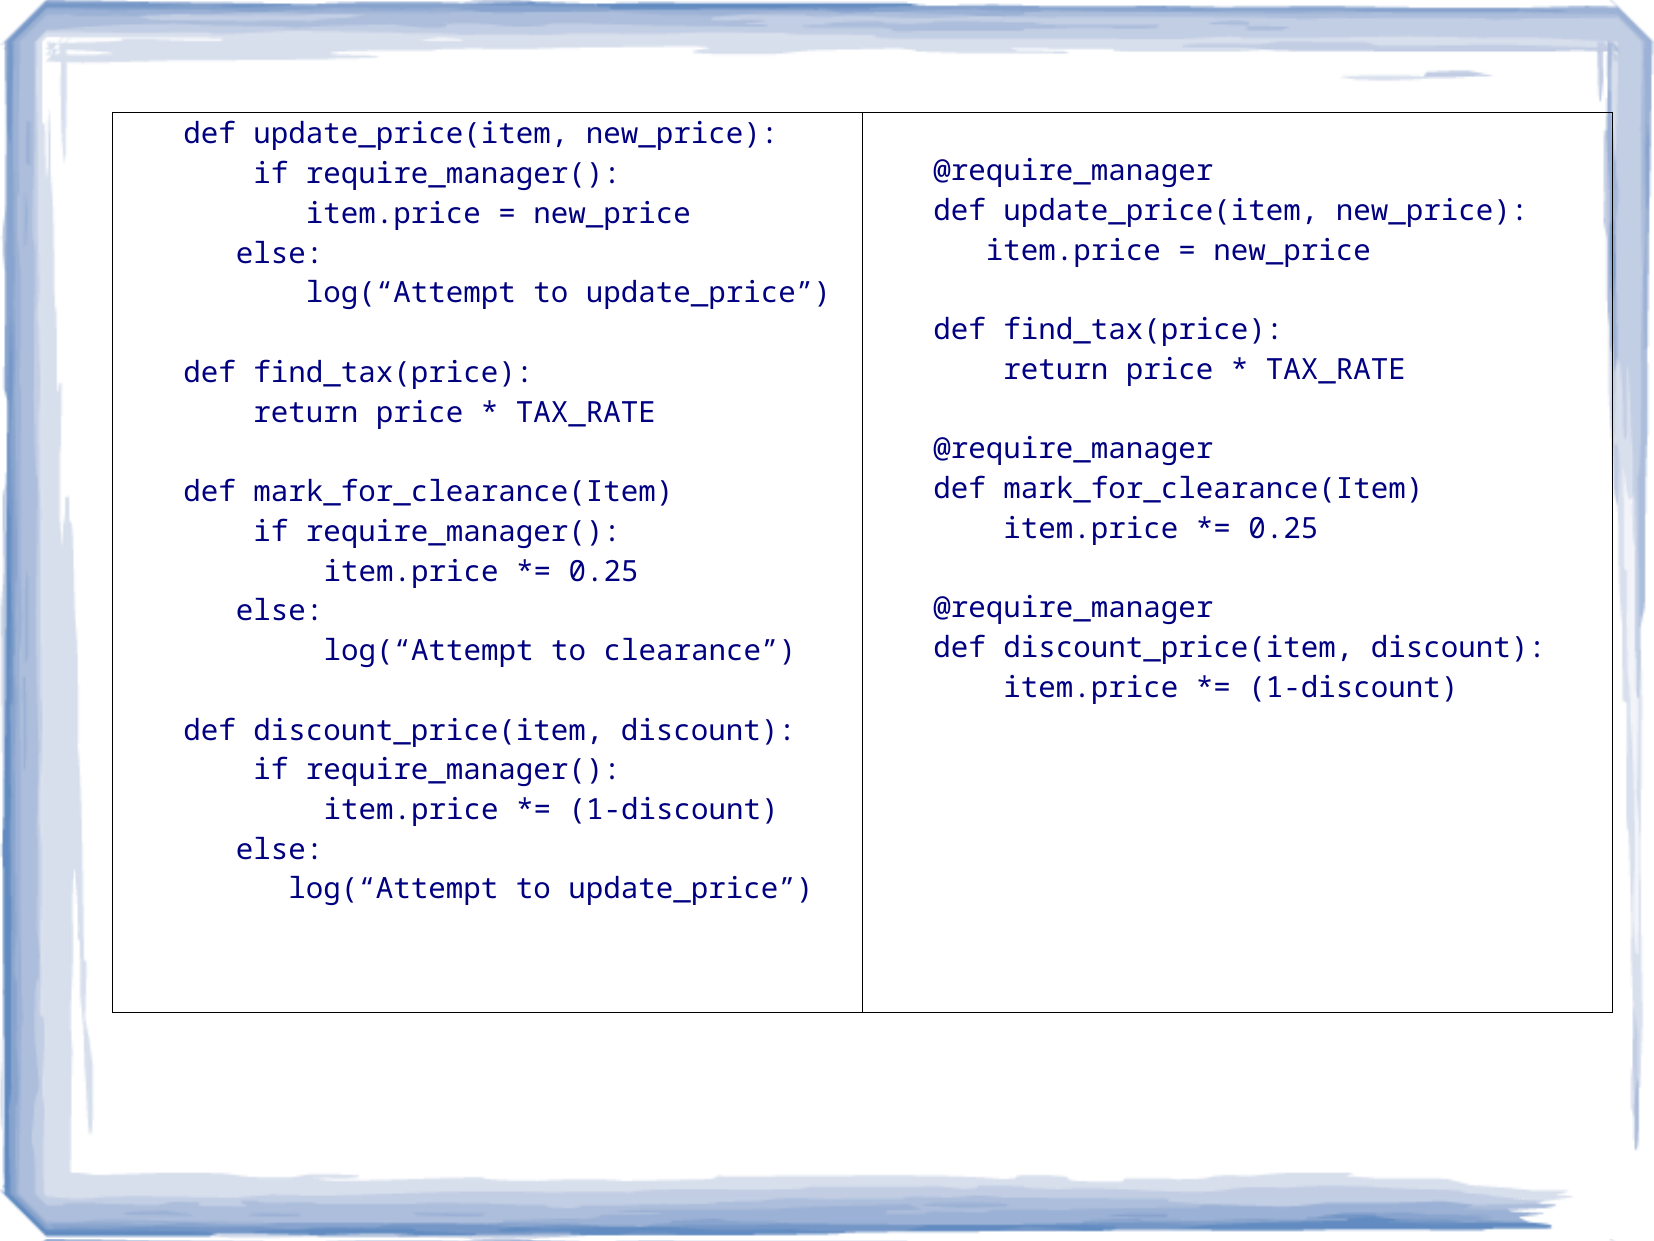

# def update_price(item, new_price):
 if require_manager():
 item.price = new_price
 else:
 log(“Attempt to update_price”)
def find_tax(price):
 return price * TAX_RATE
def mark_for_clearance(Item)
 if require_manager():
 item.price *= 0.25
 else:
 log(“Attempt to clearance”)
def discount_price(item, discount):
 if require_manager():
 item.price *= (1-discount)
 else:
 log(“Attempt to update_price”)
@require_manager
def update_price(item, new_price):
 item.price = new_price
def find_tax(price):
 return price * TAX_RATE
@require_manager
def mark_for_clearance(Item)
 item.price *= 0.25
@require_manager
def discount_price(item, discount):
 item.price *= (1-discount)